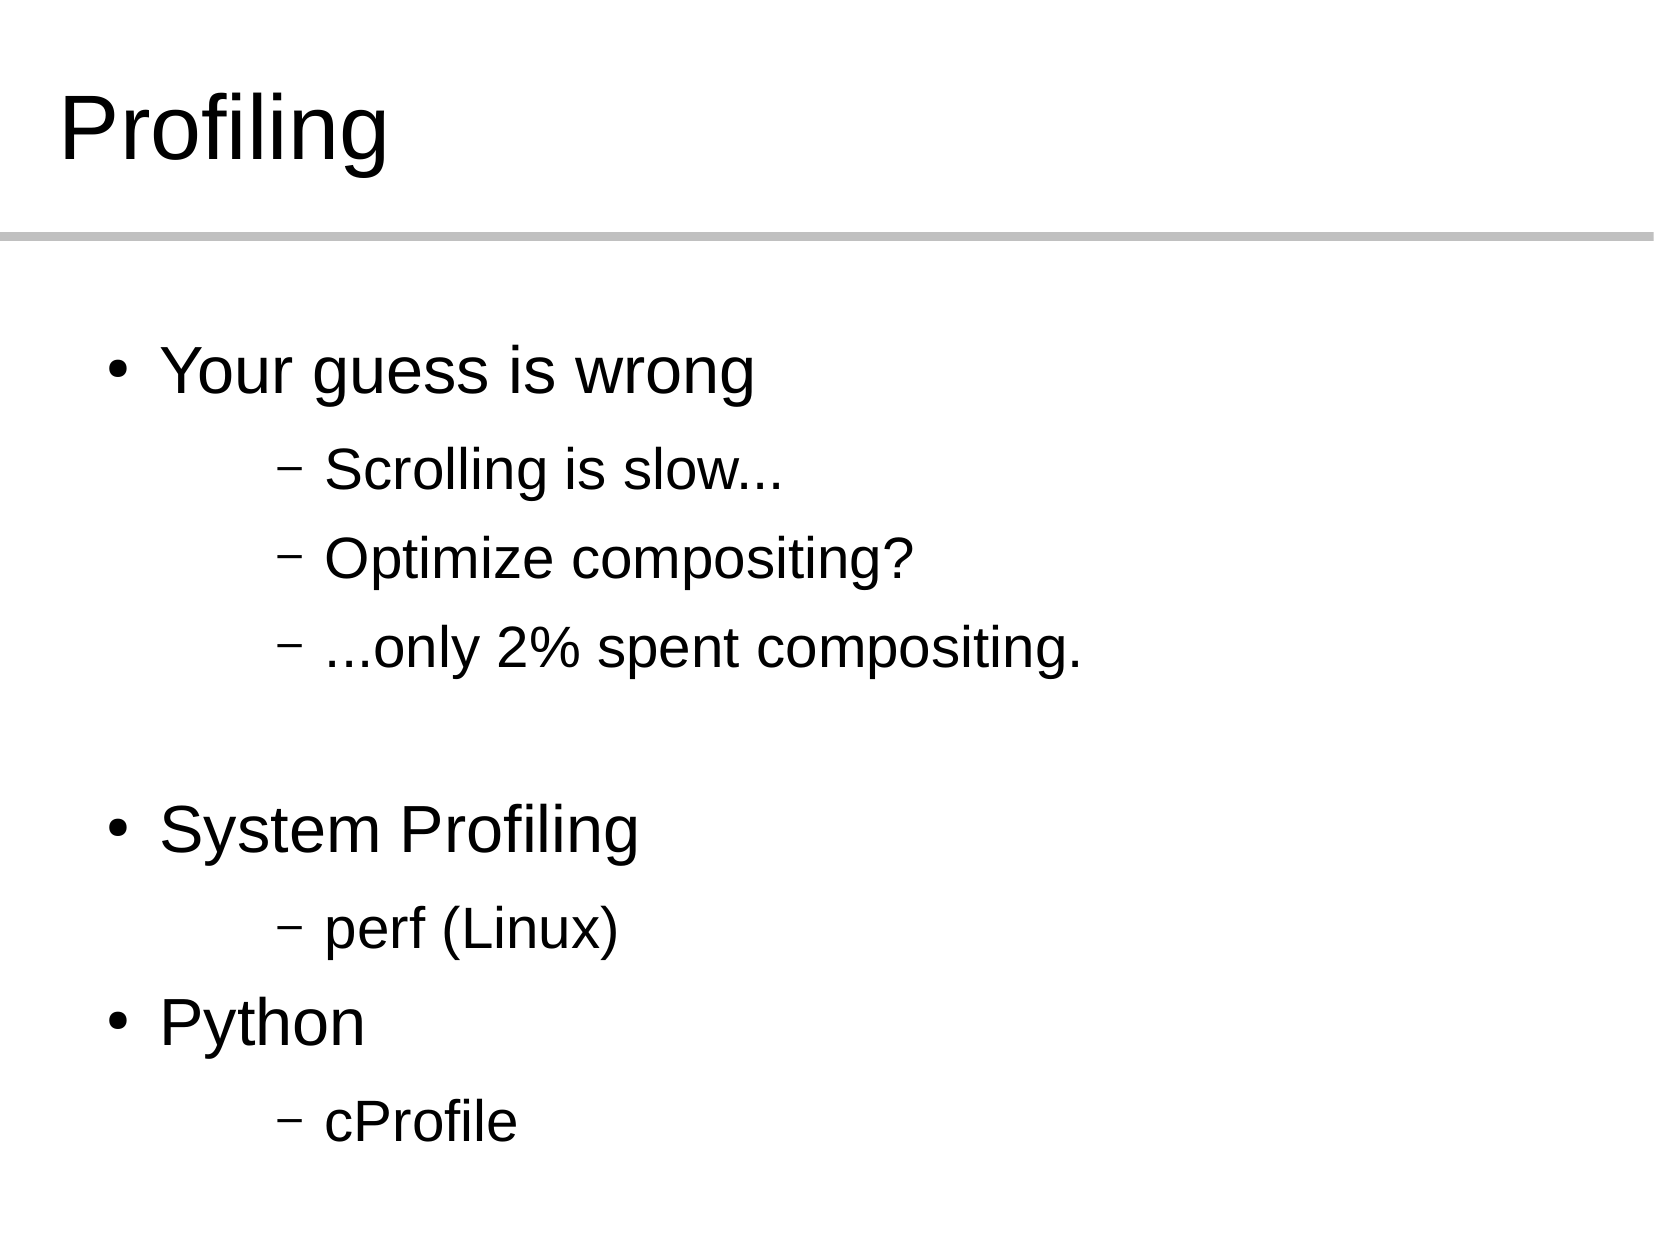

# Profiling
Your guess is wrong
Scrolling is slow...
Optimize compositing?
...only 2% spent compositing.
System Profiling
perf (Linux)
Python
cProfile